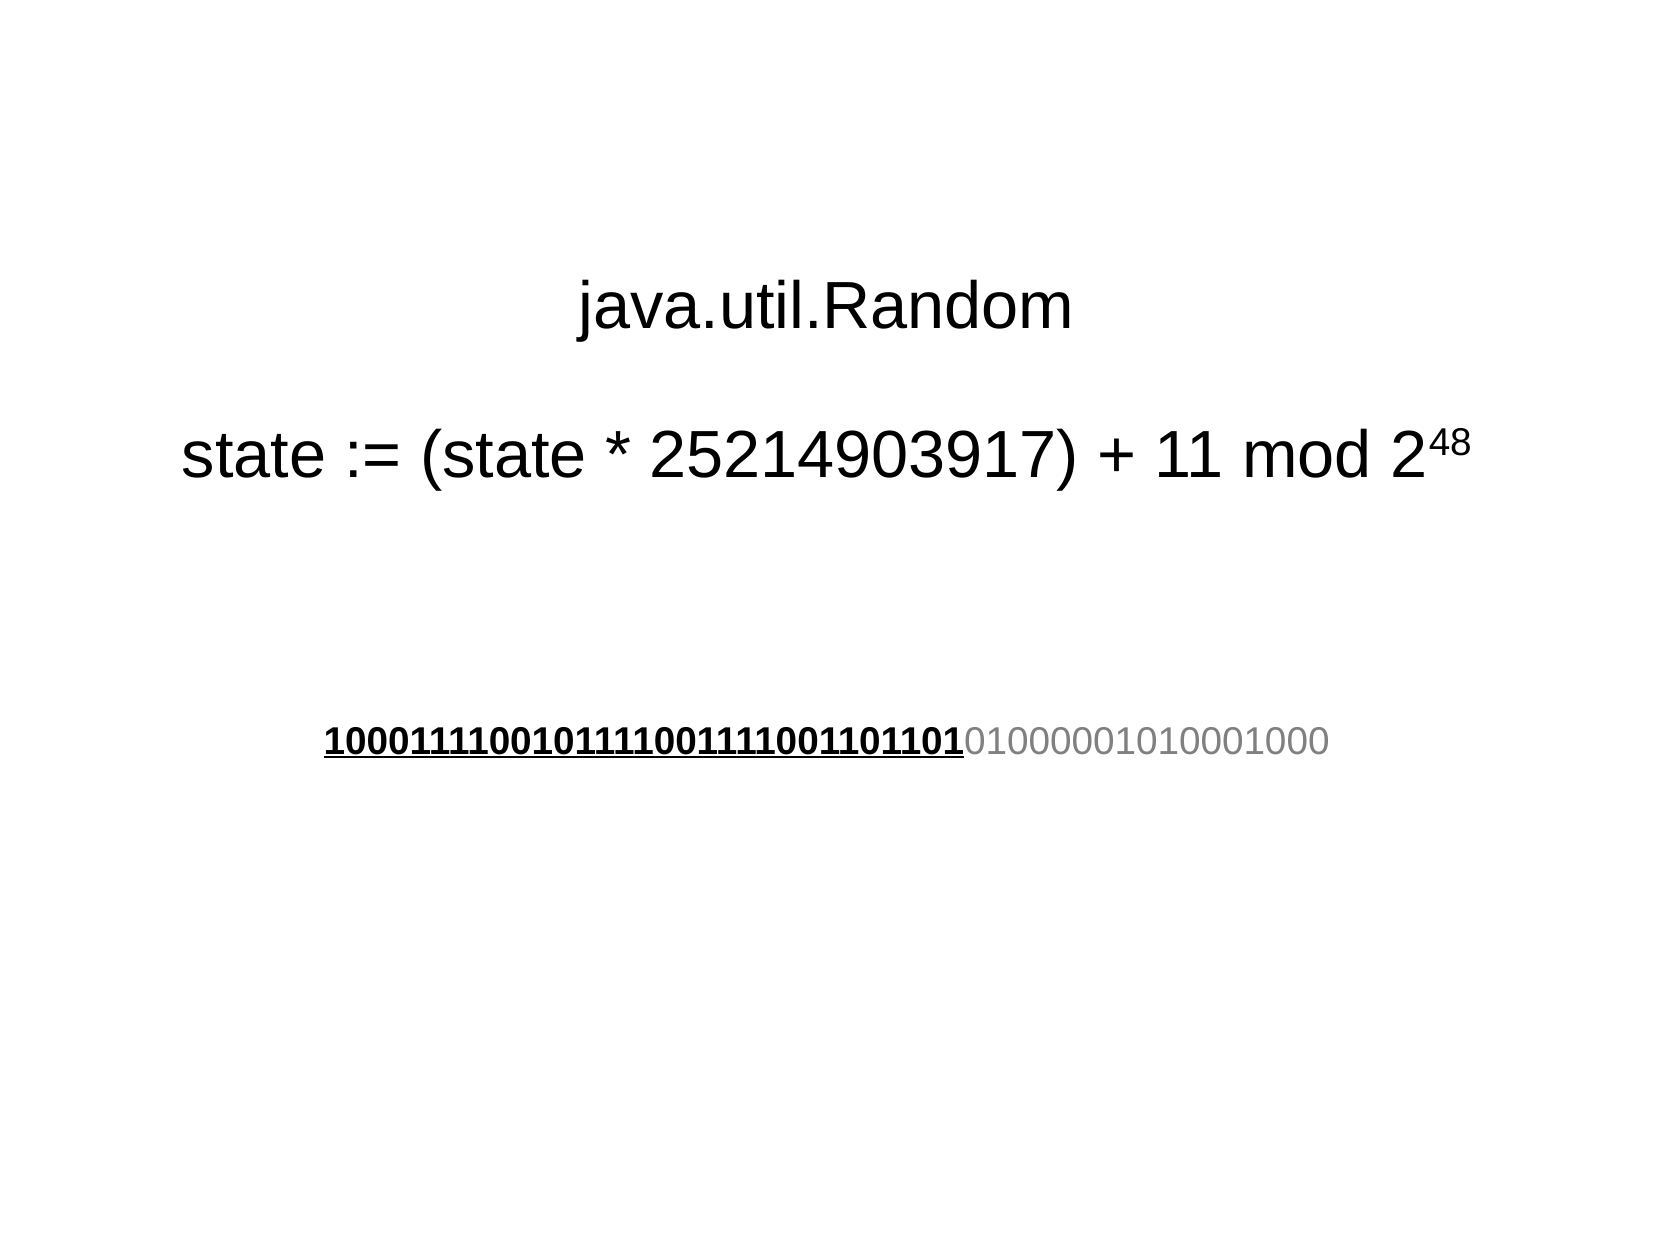

# java.util.Random
state := (state * 25214903917) + 11 mod 248
100011110010111100111100110110101000001010001000